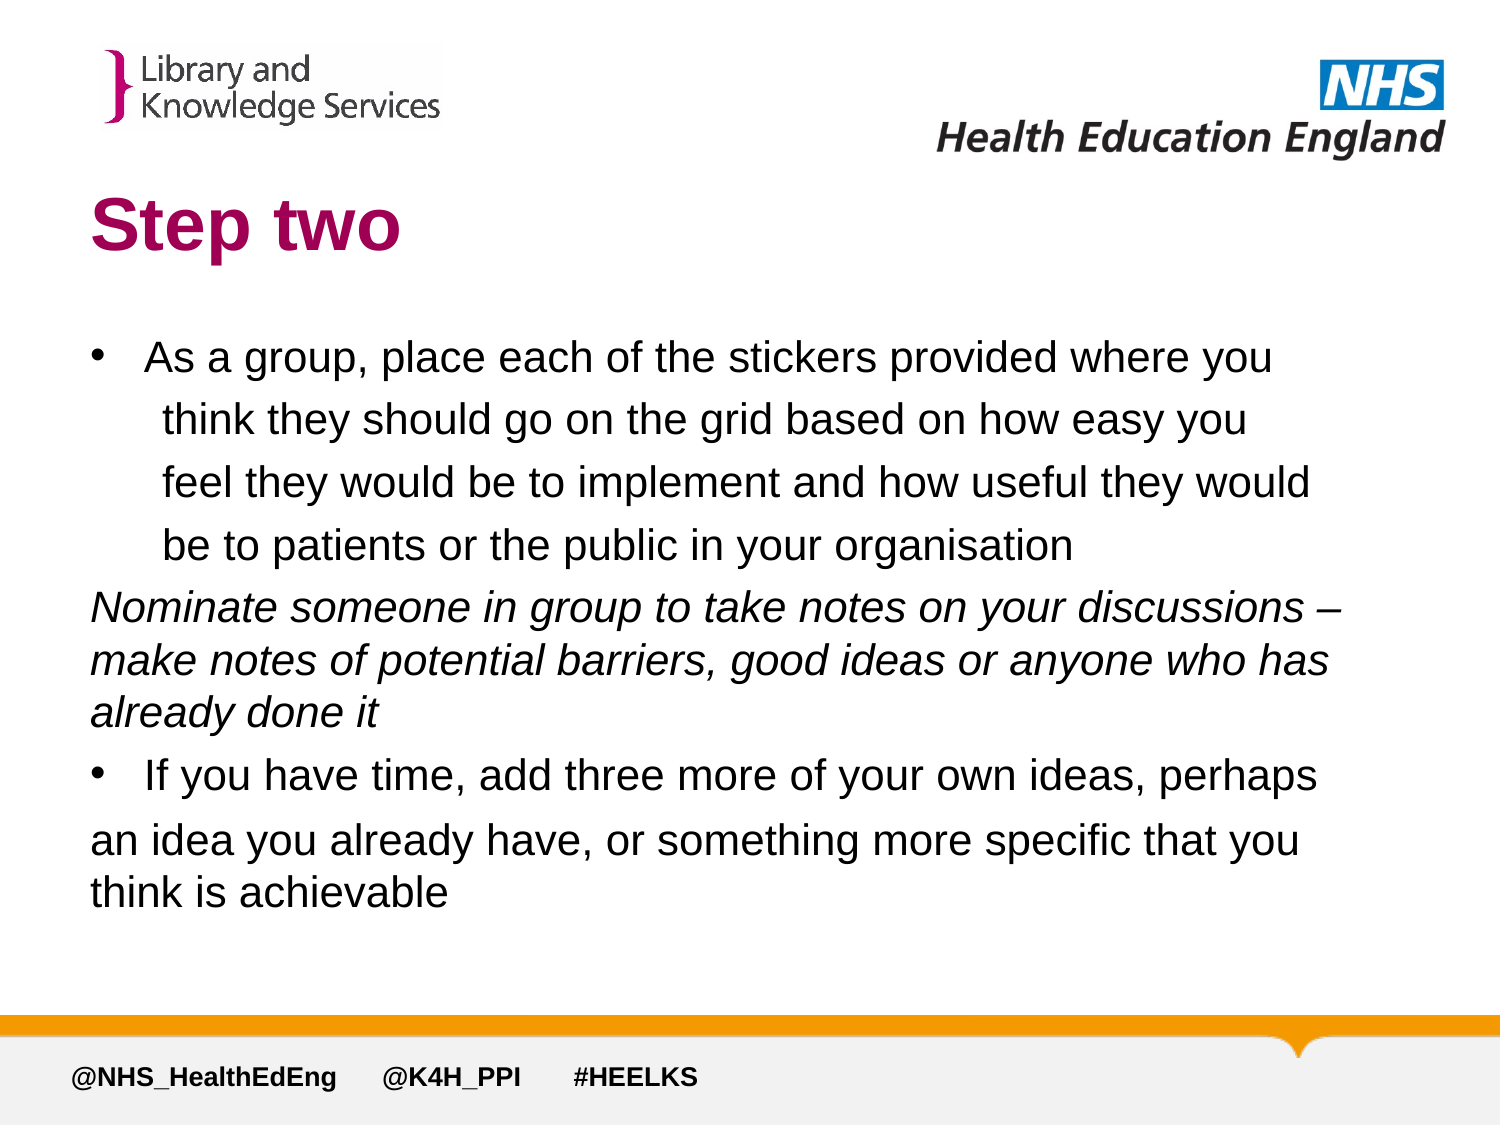

# Step two
As a group, place each of the stickers provided where you
think they should go on the grid based on how easy you
feel they would be to implement and how useful they would
be to patients or the public in your organisation
Nominate someone in group to take notes on your discussions – make notes of potential barriers, good ideas or anyone who has already done it
If you have time, add three more of your own ideas, perhaps
an idea you already have, or something more specific that you think is achievable
@NHS_HealthEdEng @K4H_PPI #HEELKS